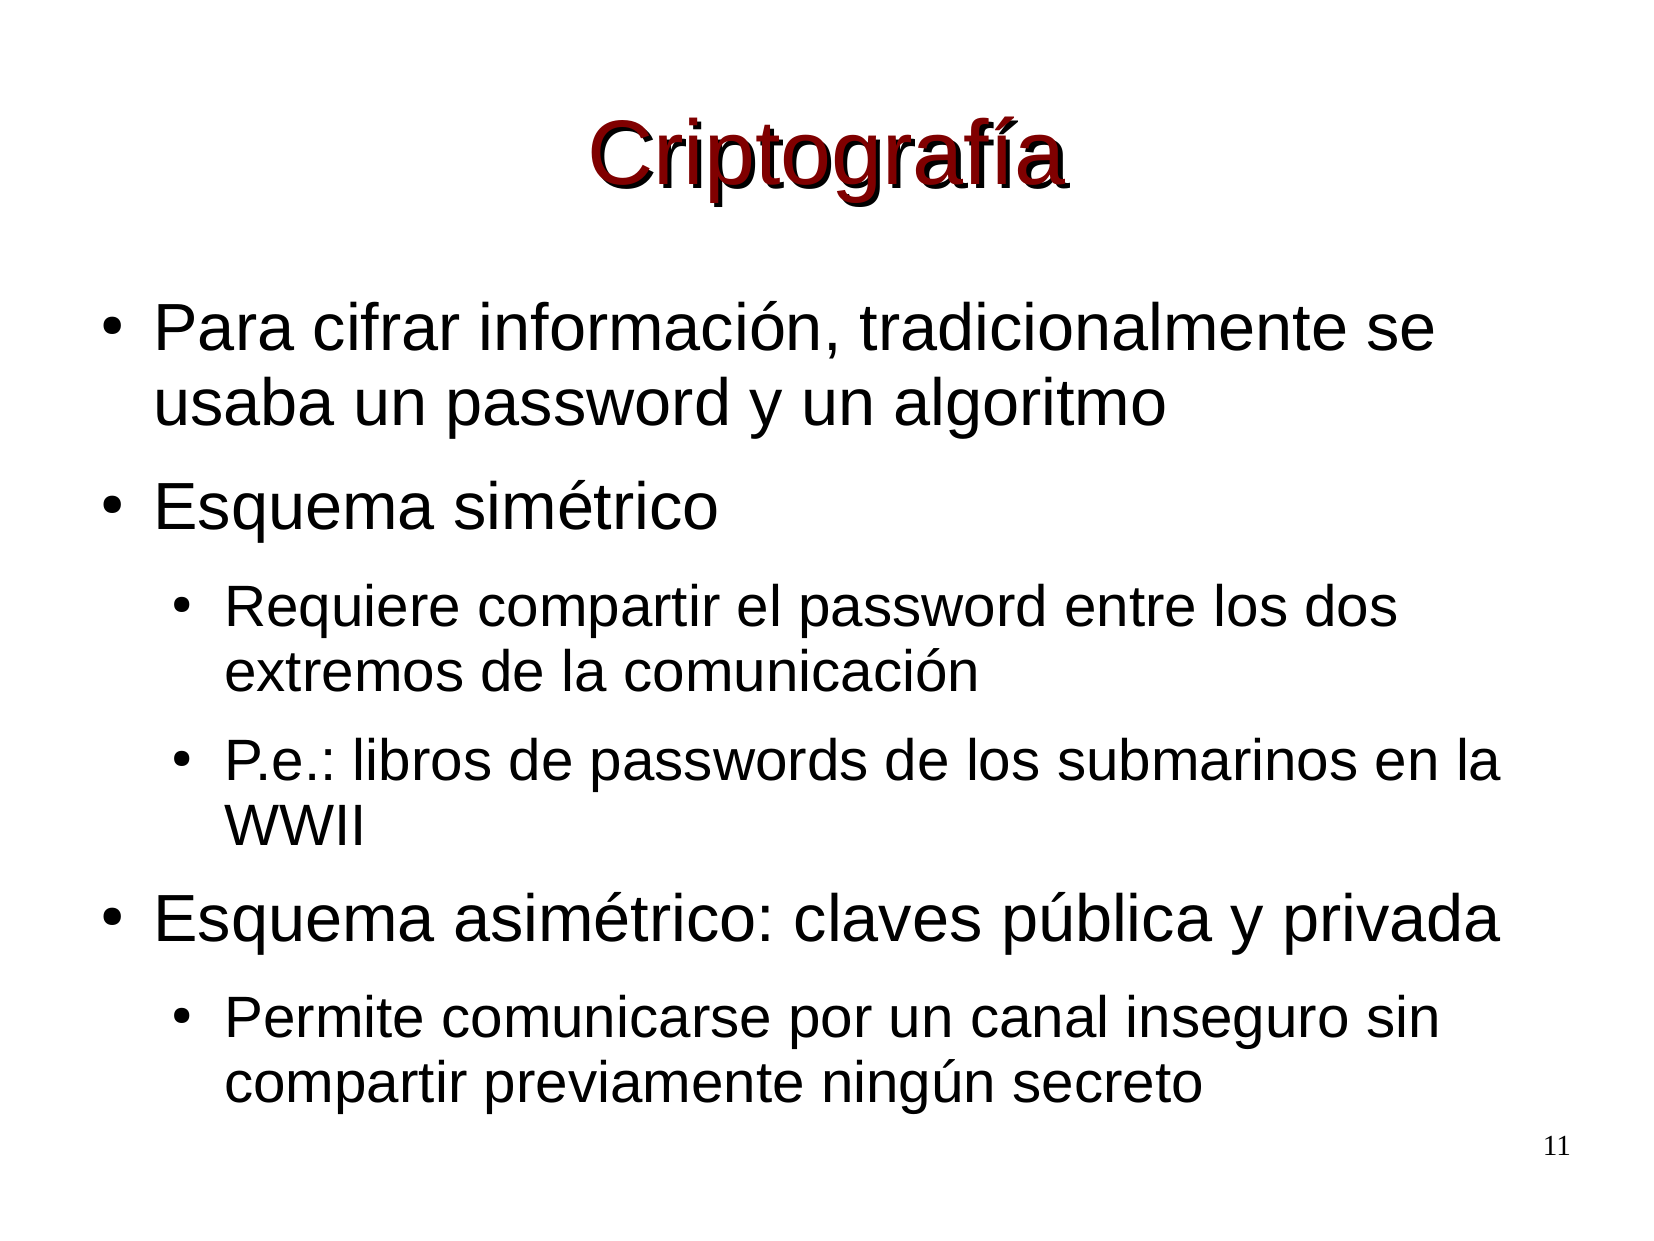

# Criptografía
Para cifrar información, tradicionalmente se usaba un password y un algoritmo
Esquema simétrico
Requiere compartir el password entre los dos extremos de la comunicación
P.e.: libros de passwords de los submarinos en la WWII
Esquema asimétrico: claves pública y privada
Permite comunicarse por un canal inseguro sin compartir previamente ningún secreto
11